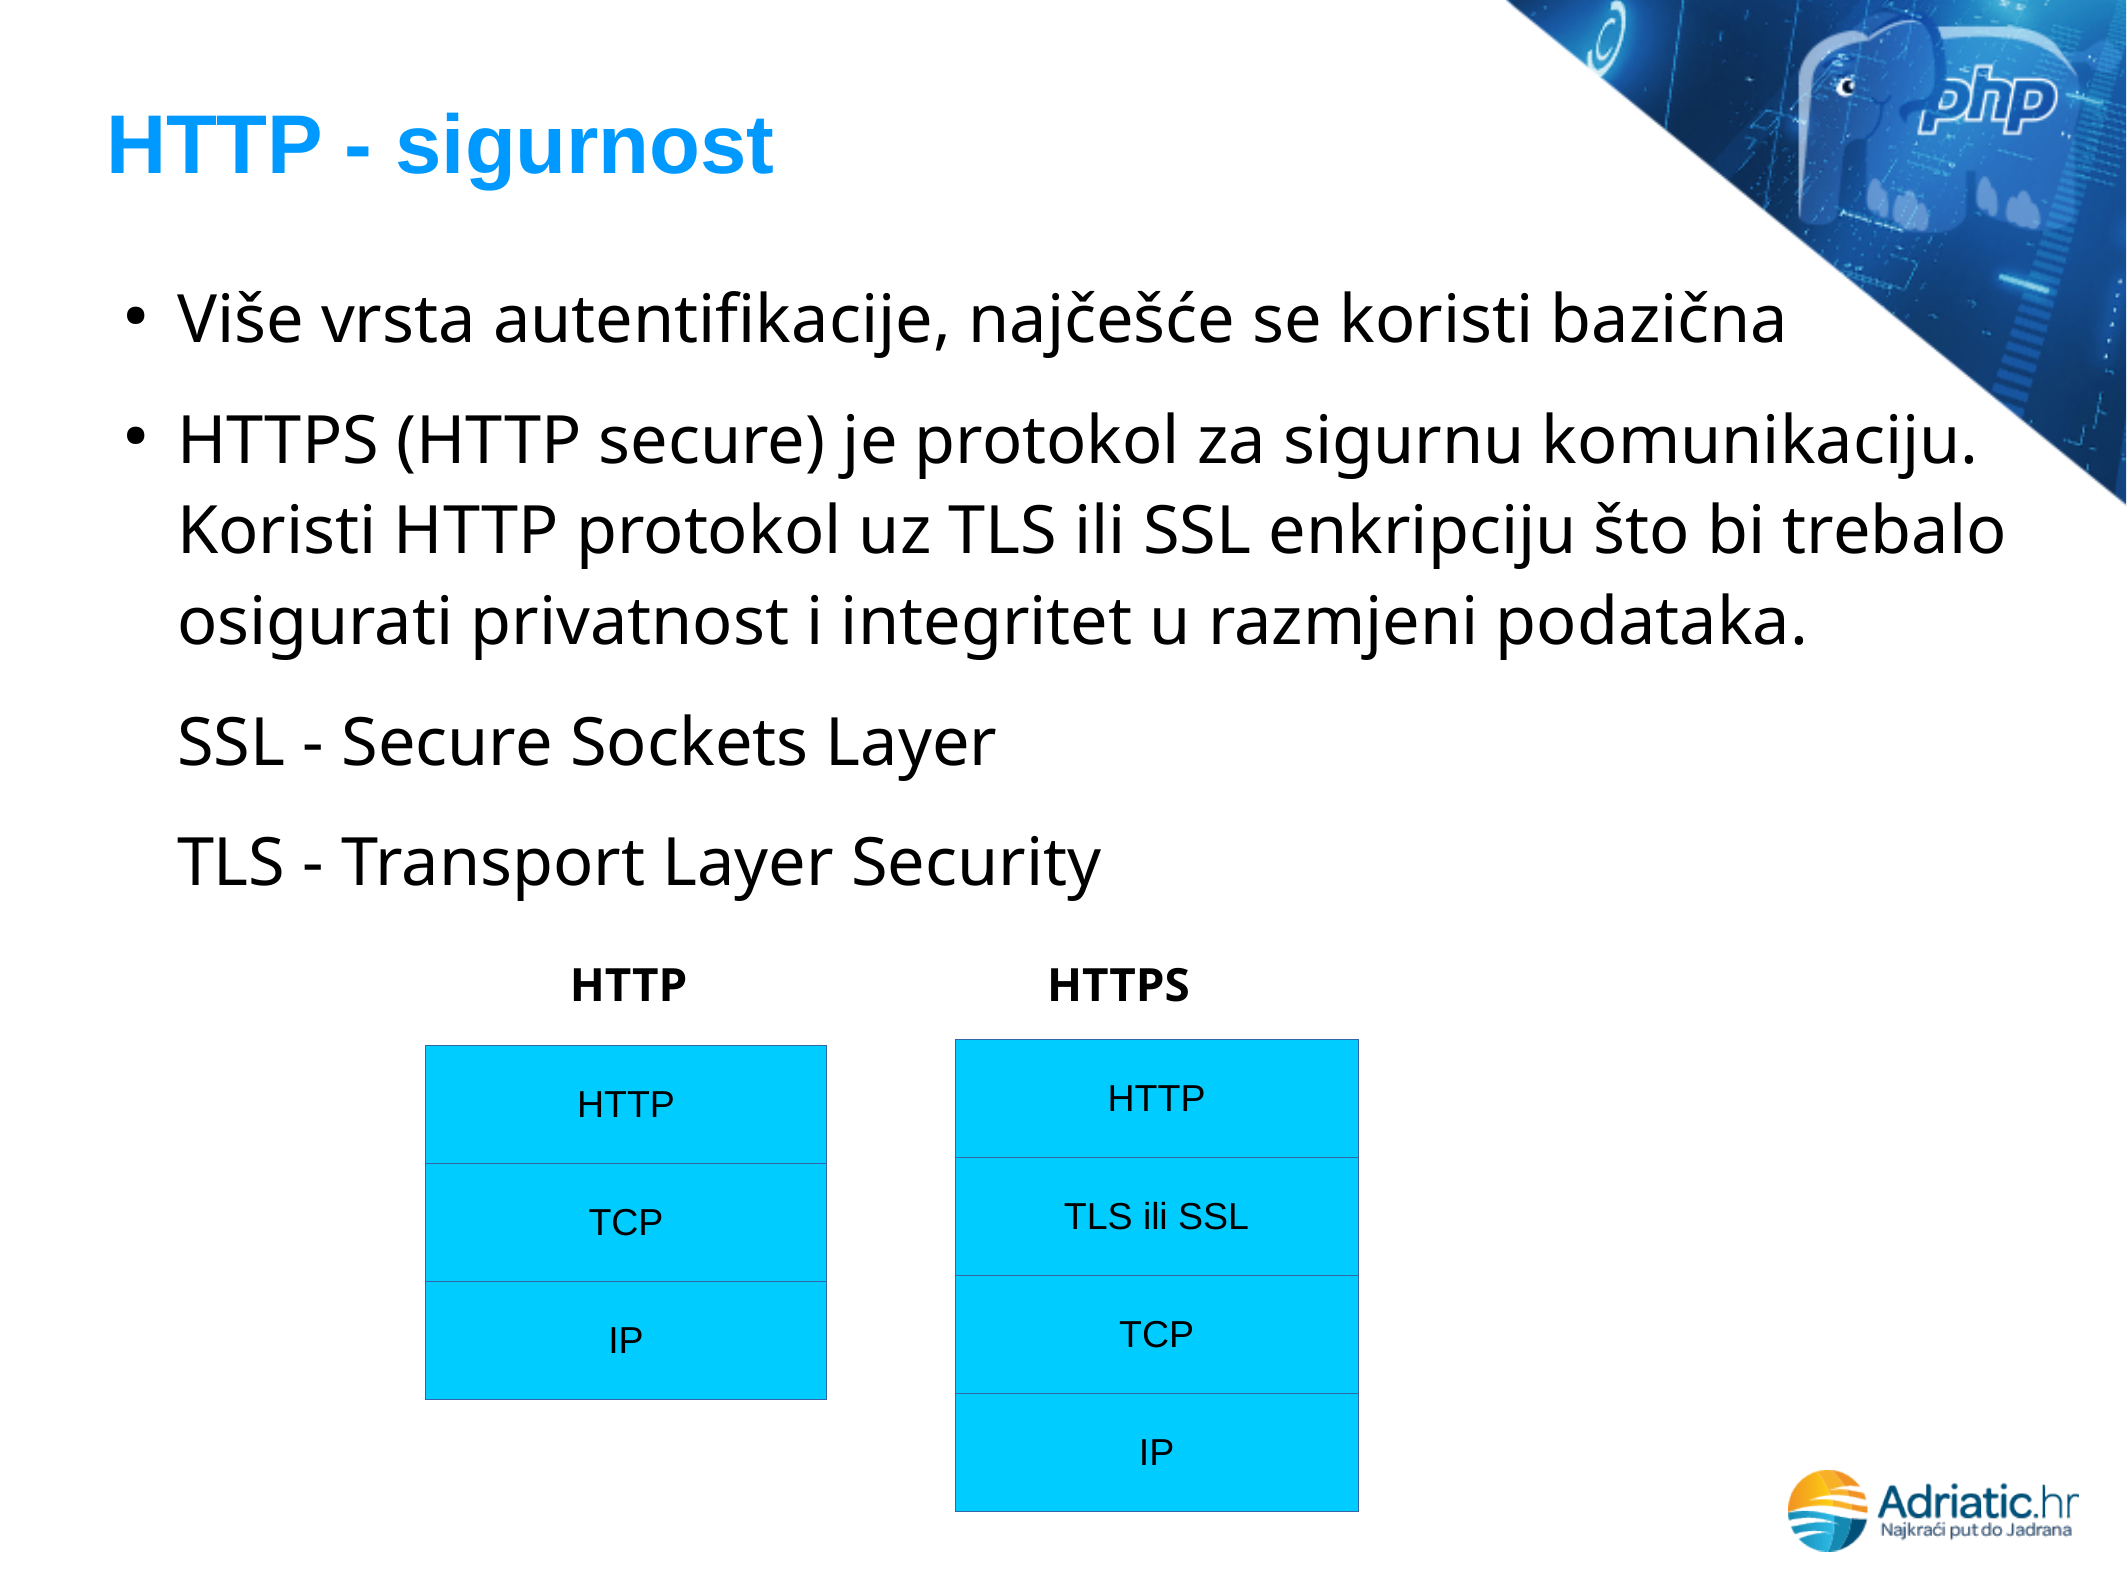

# HTTP - sigurnost
Više vrsta autentifikacije, najčešće se koristi bazična
HTTPS (HTTP secure) je protokol za sigurnu komunikaciju. Koristi HTTP protokol uz TLS ili SSL enkripciju što bi trebalo osigurati privatnost i integritet u razmjeni podataka.
SSL - Secure Sockets Layer
TLS - Transport Layer Security
HTTP
HTTPS
HTTP
HTTP
TLS ili SSL
TCP
TCP
IP
IP